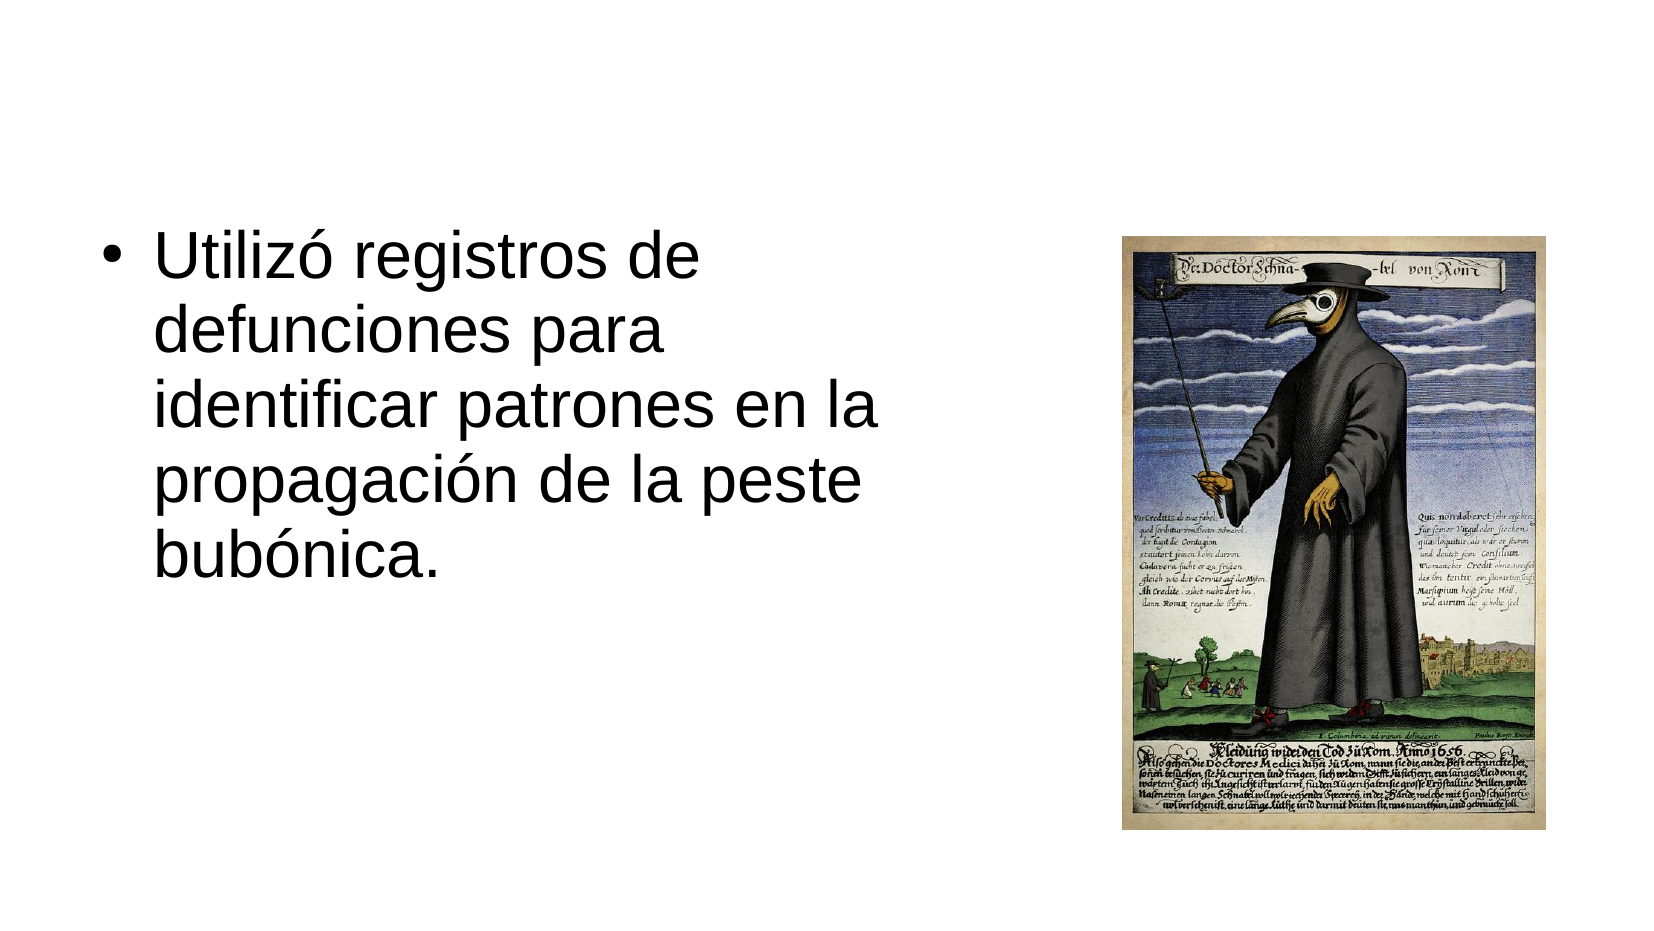

# Utilizó registros de defunciones para identificar patrones en la propagación de la peste bubónica.